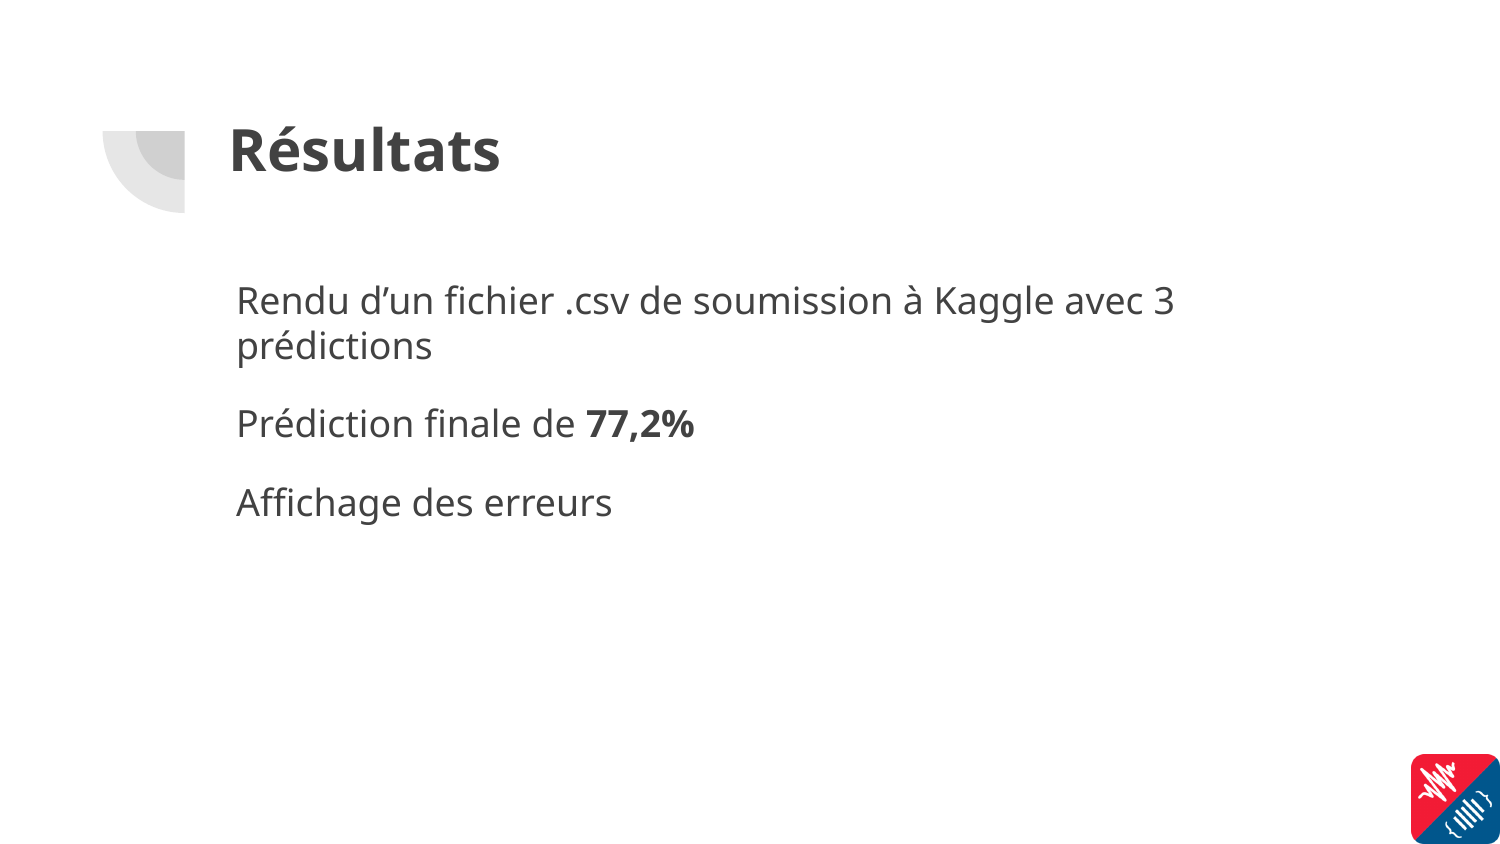

# Résultats
Rendu d’un fichier .csv de soumission à Kaggle avec 3 prédictions
Prédiction finale de 77,2%
Affichage des erreurs